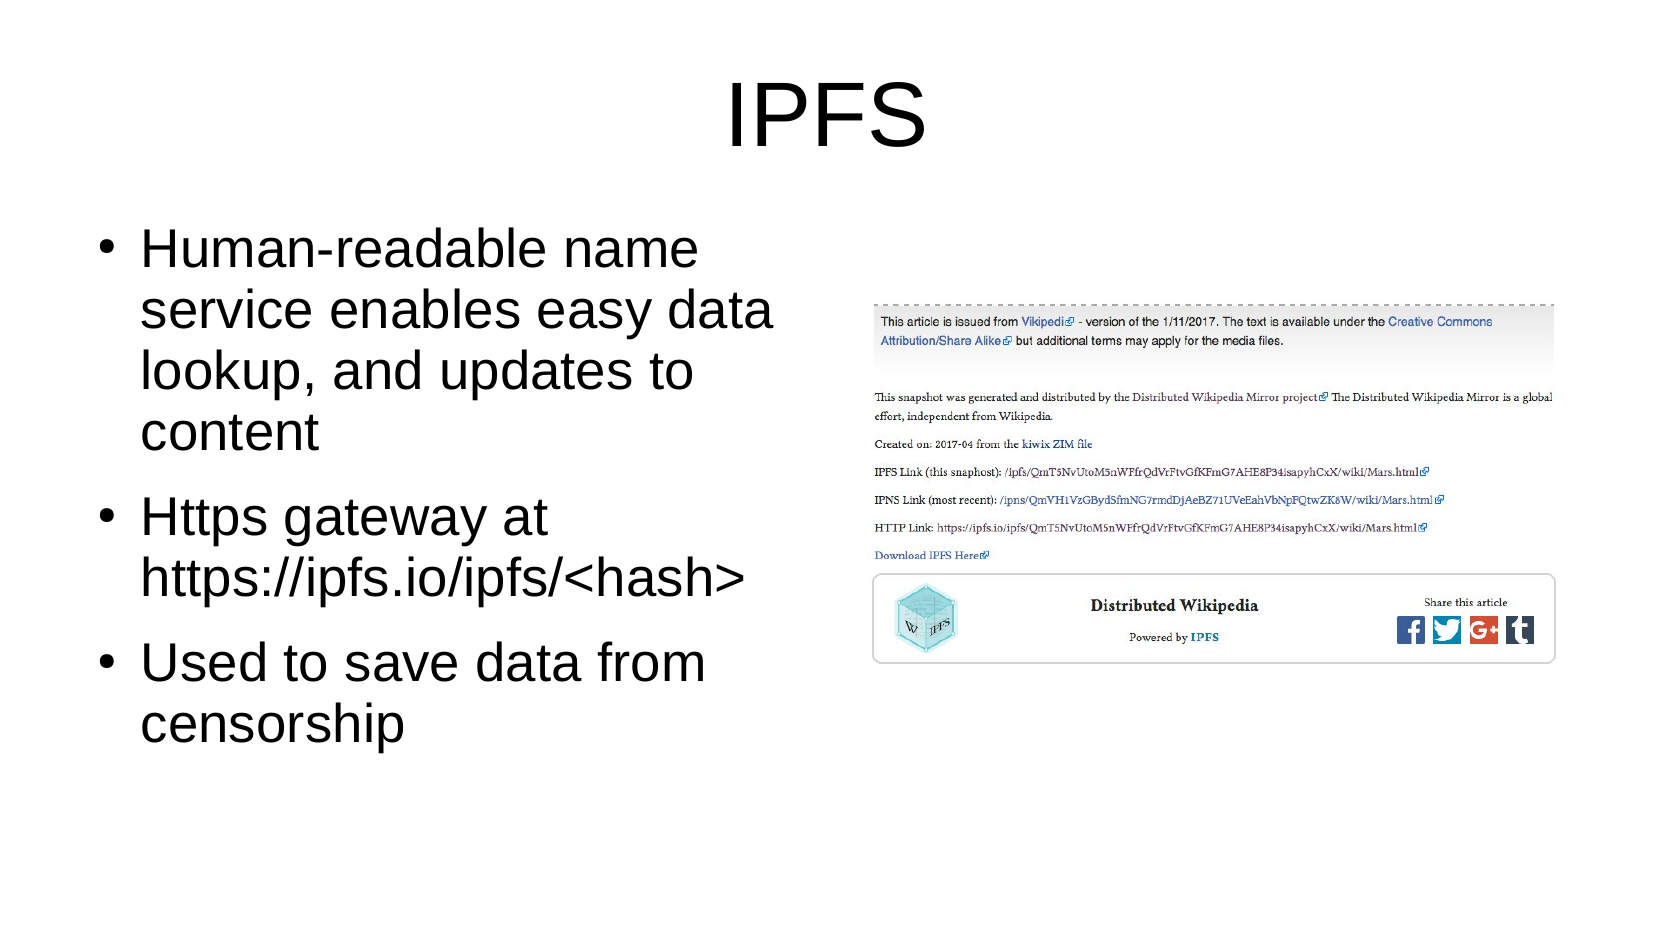

# IPFS
Human-readable name service enables easy data lookup, and updates to content
Https gateway at https://ipfs.io/ipfs/<hash>
Used to save data from censorship